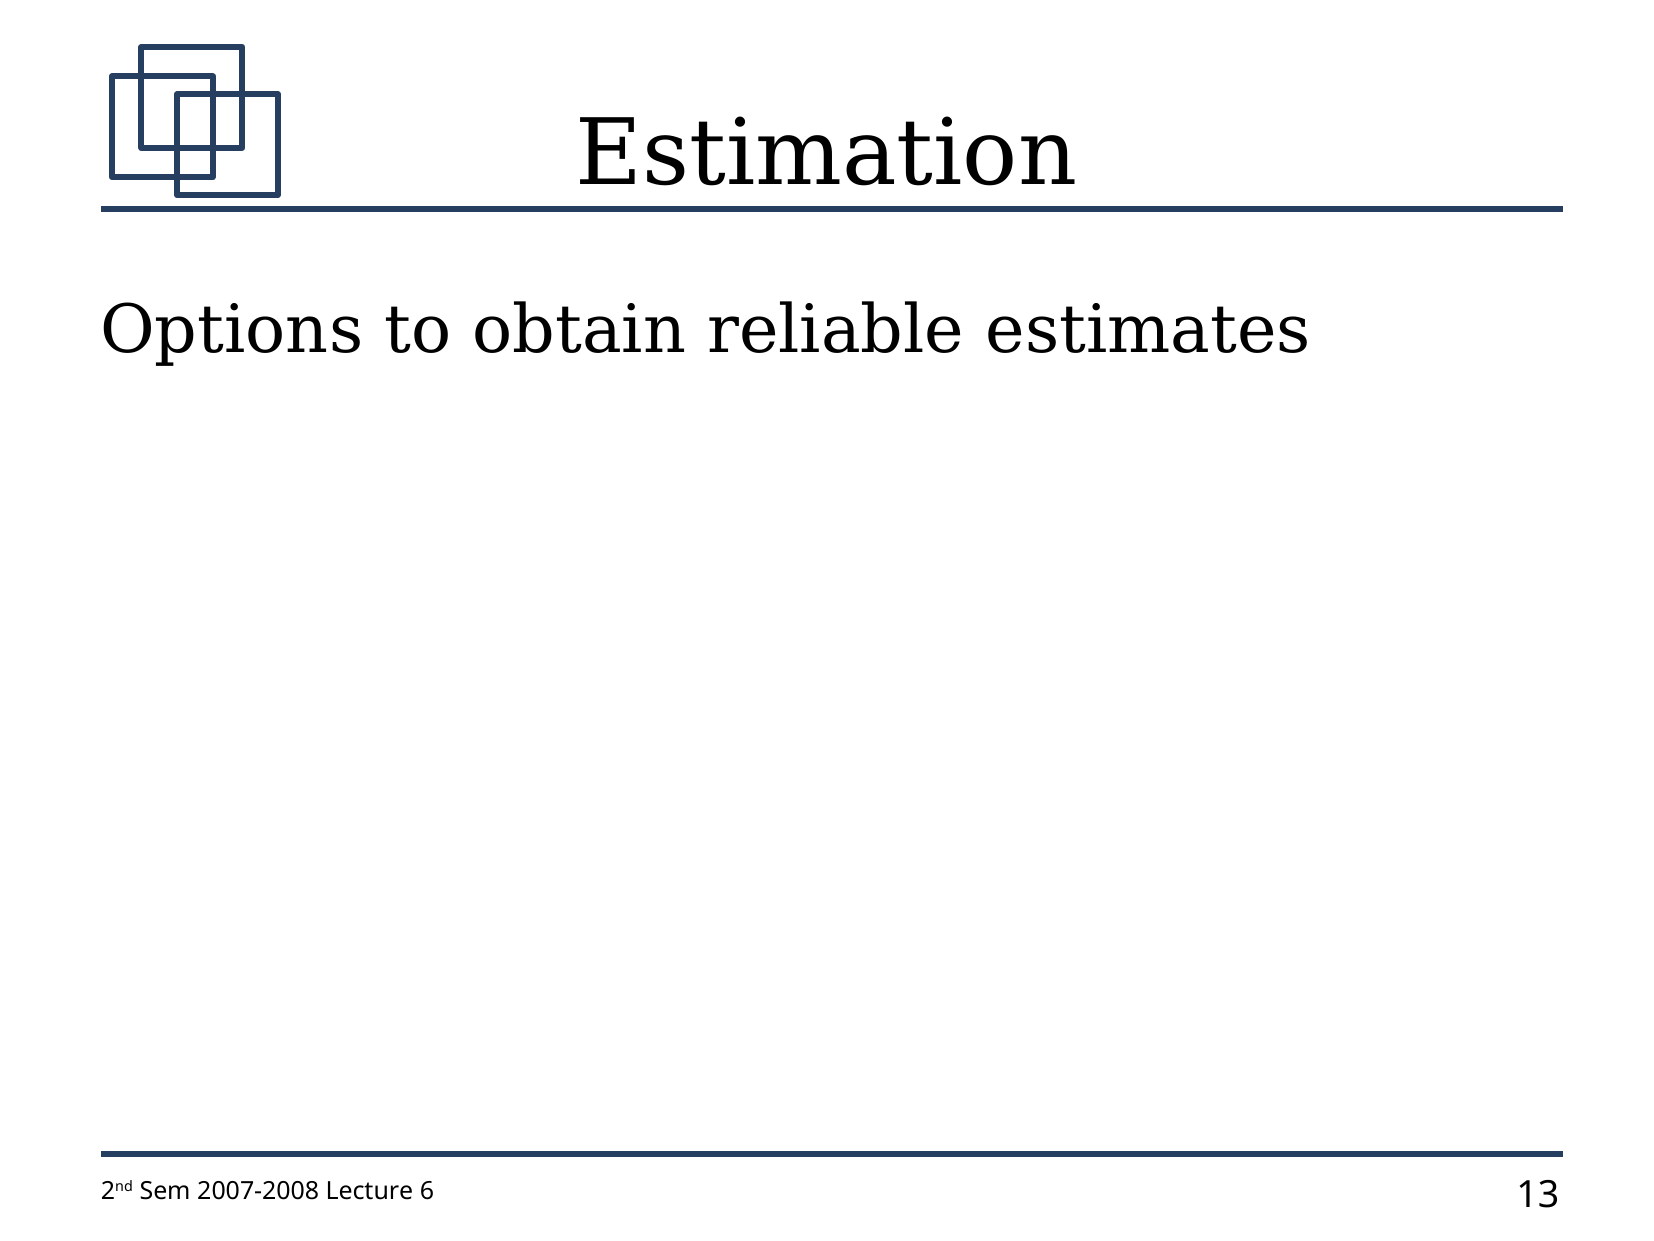

# Estimation
Options to obtain reliable estimates